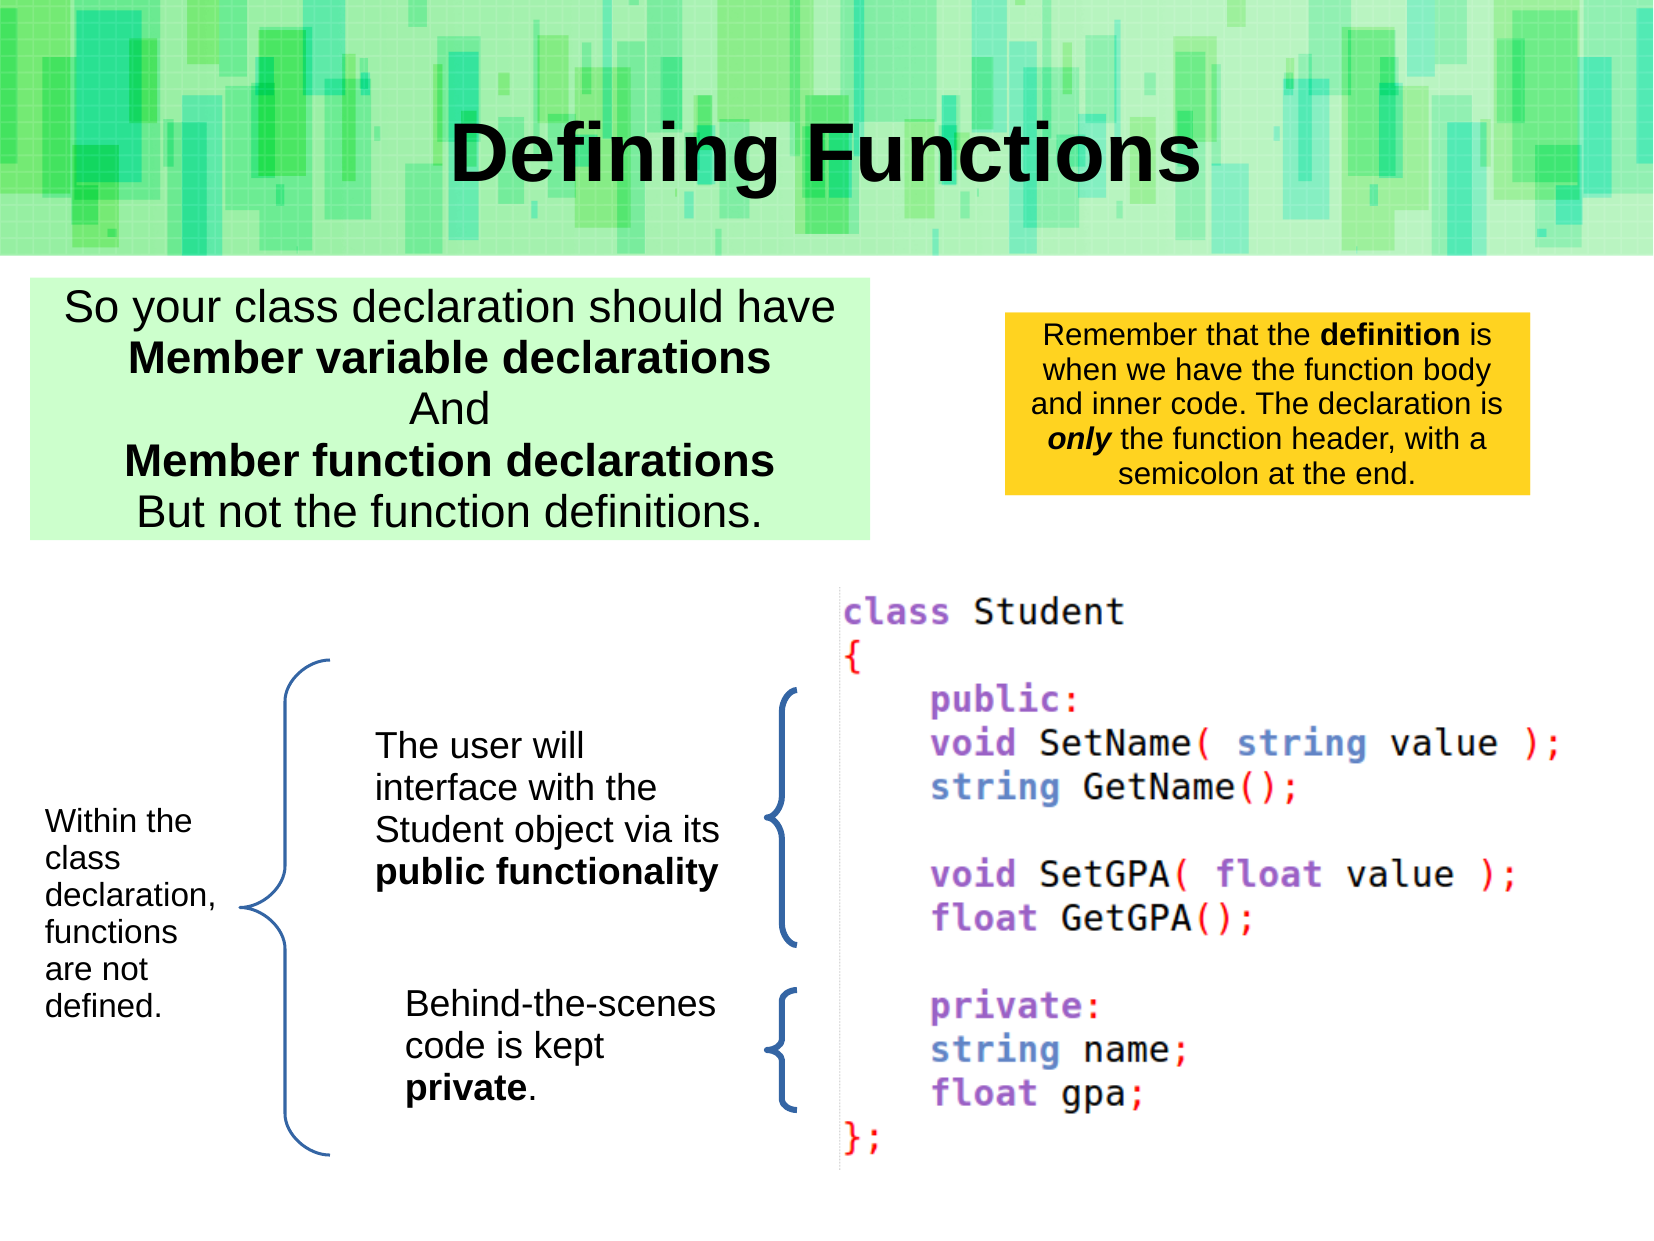

# Defining Functions
So your class declaration should have
Member variable declarations
And
Member function declarations
But not the function definitions.
Remember that the definition is when we have the function body and inner code. The declaration is only the function header, with a semicolon at the end.
Remember that the definition is when we have the function body and inner code. The declaration is only the function header, with a semicolon at the end.
The user will interface with the Student object via its public functionality
Within the class declaration, functions are not defined.
Behind-the-scenes code is kept private.